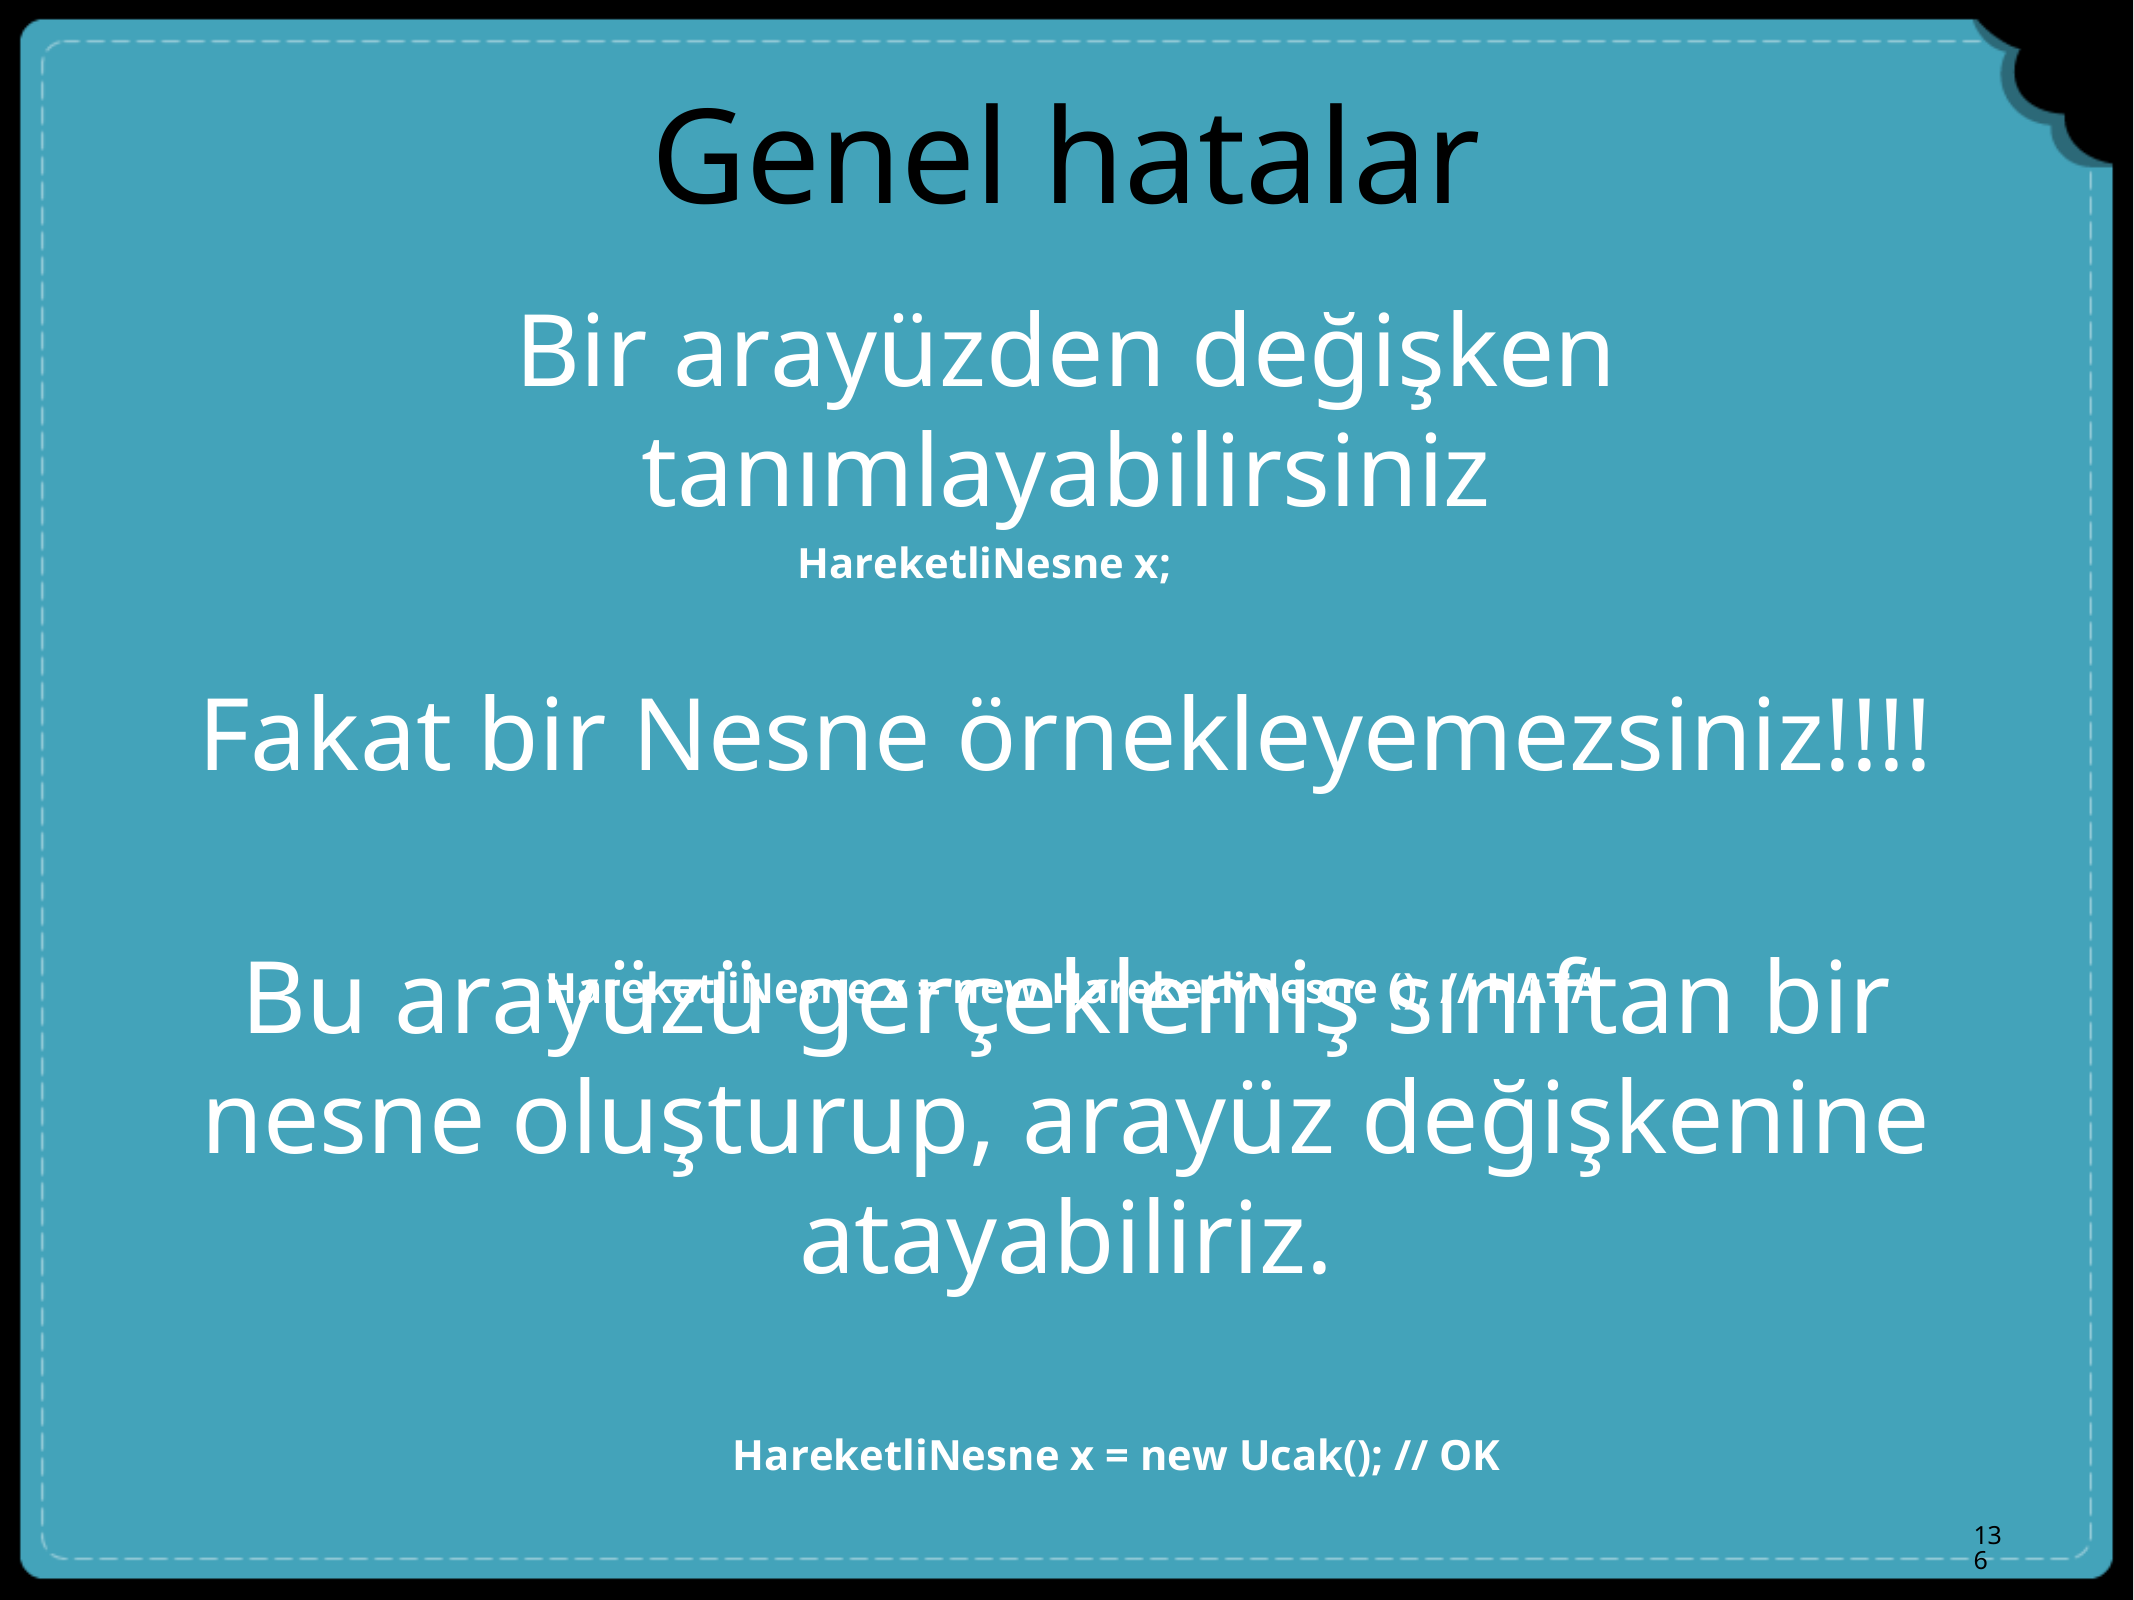

# Genel hatalar
Bir arayüzden değişken tanımlayabilirsiniz
Fakat bir Nesne örnekleyemezsiniz!!!!
Bu arayüzü gerçeklemiş sınıftan bir nesne oluşturup, arayüz değişkenine atayabiliriz.
HareketliNesne x;
HareketliNesne x = new HareketliNesne (); // HATA
HareketliNesne x = new Ucak(); // OK
136